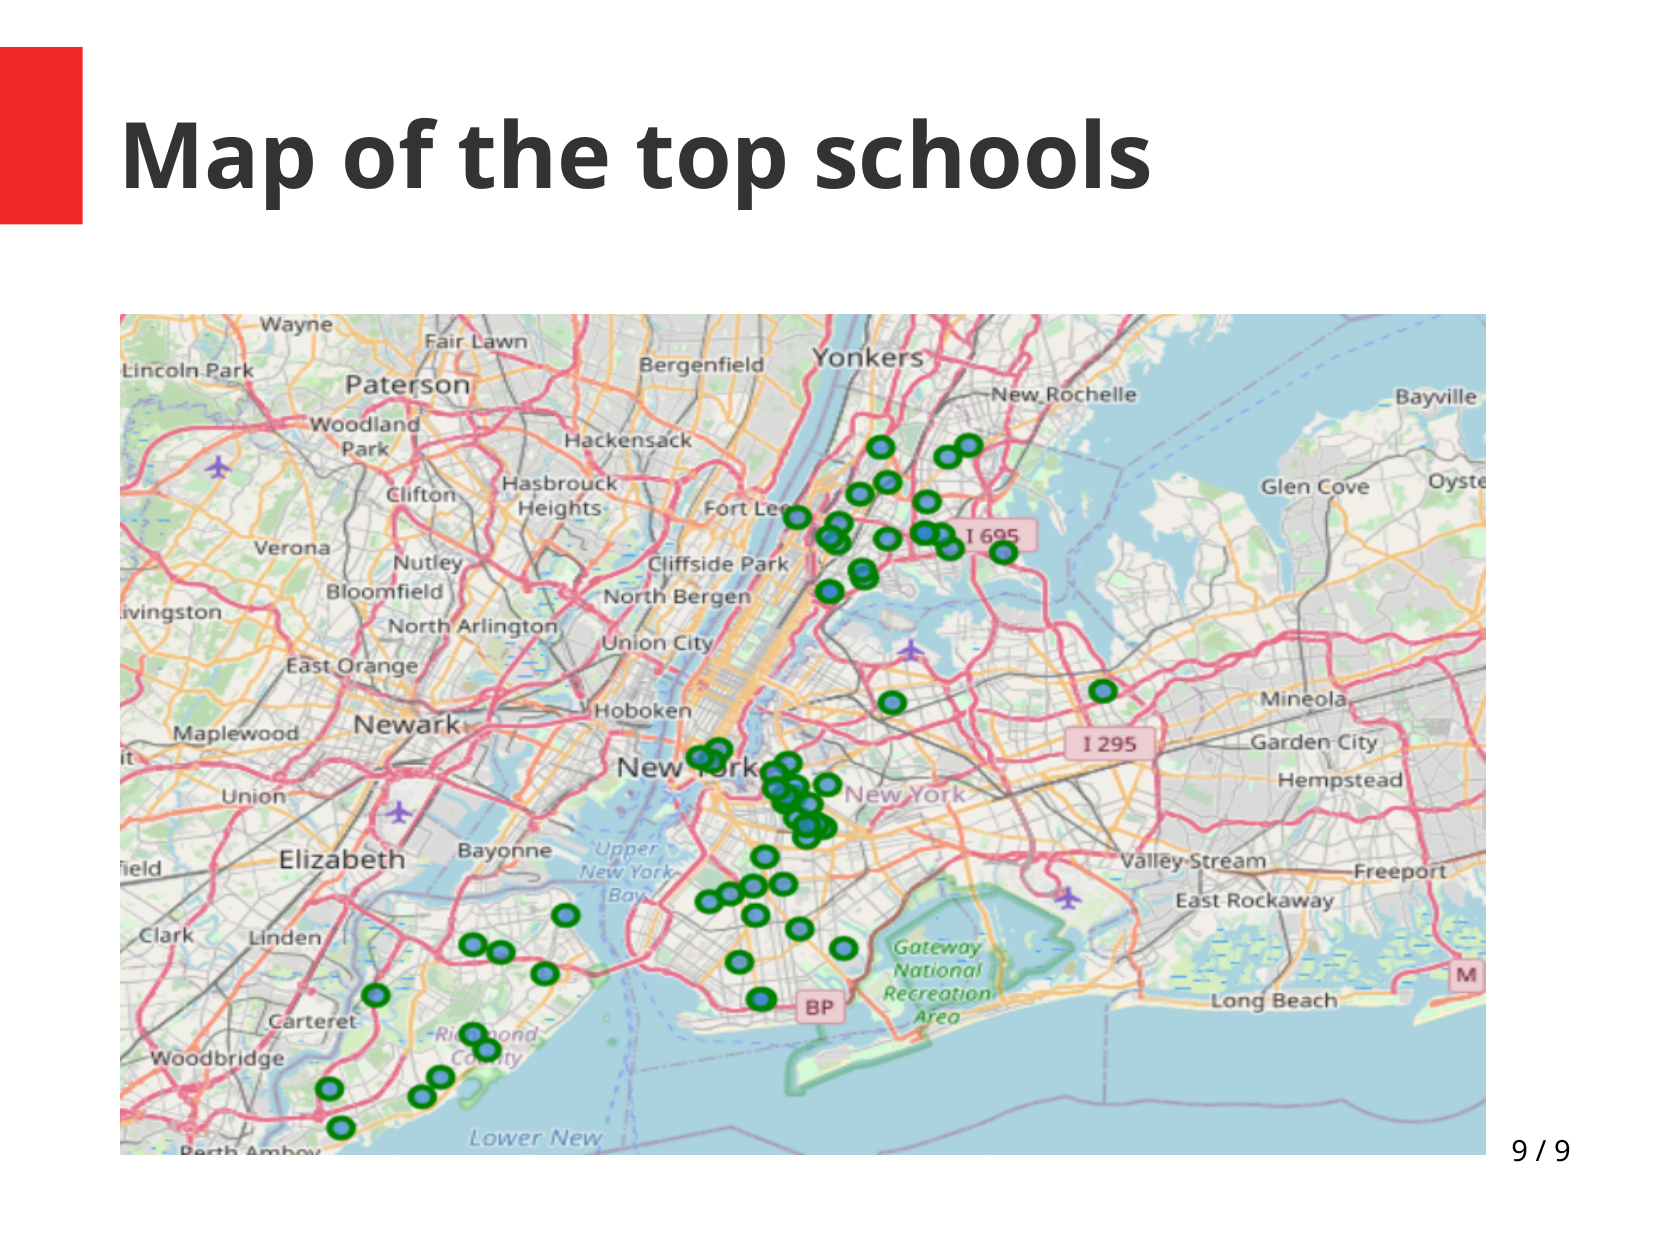

# Map of the top schools
9